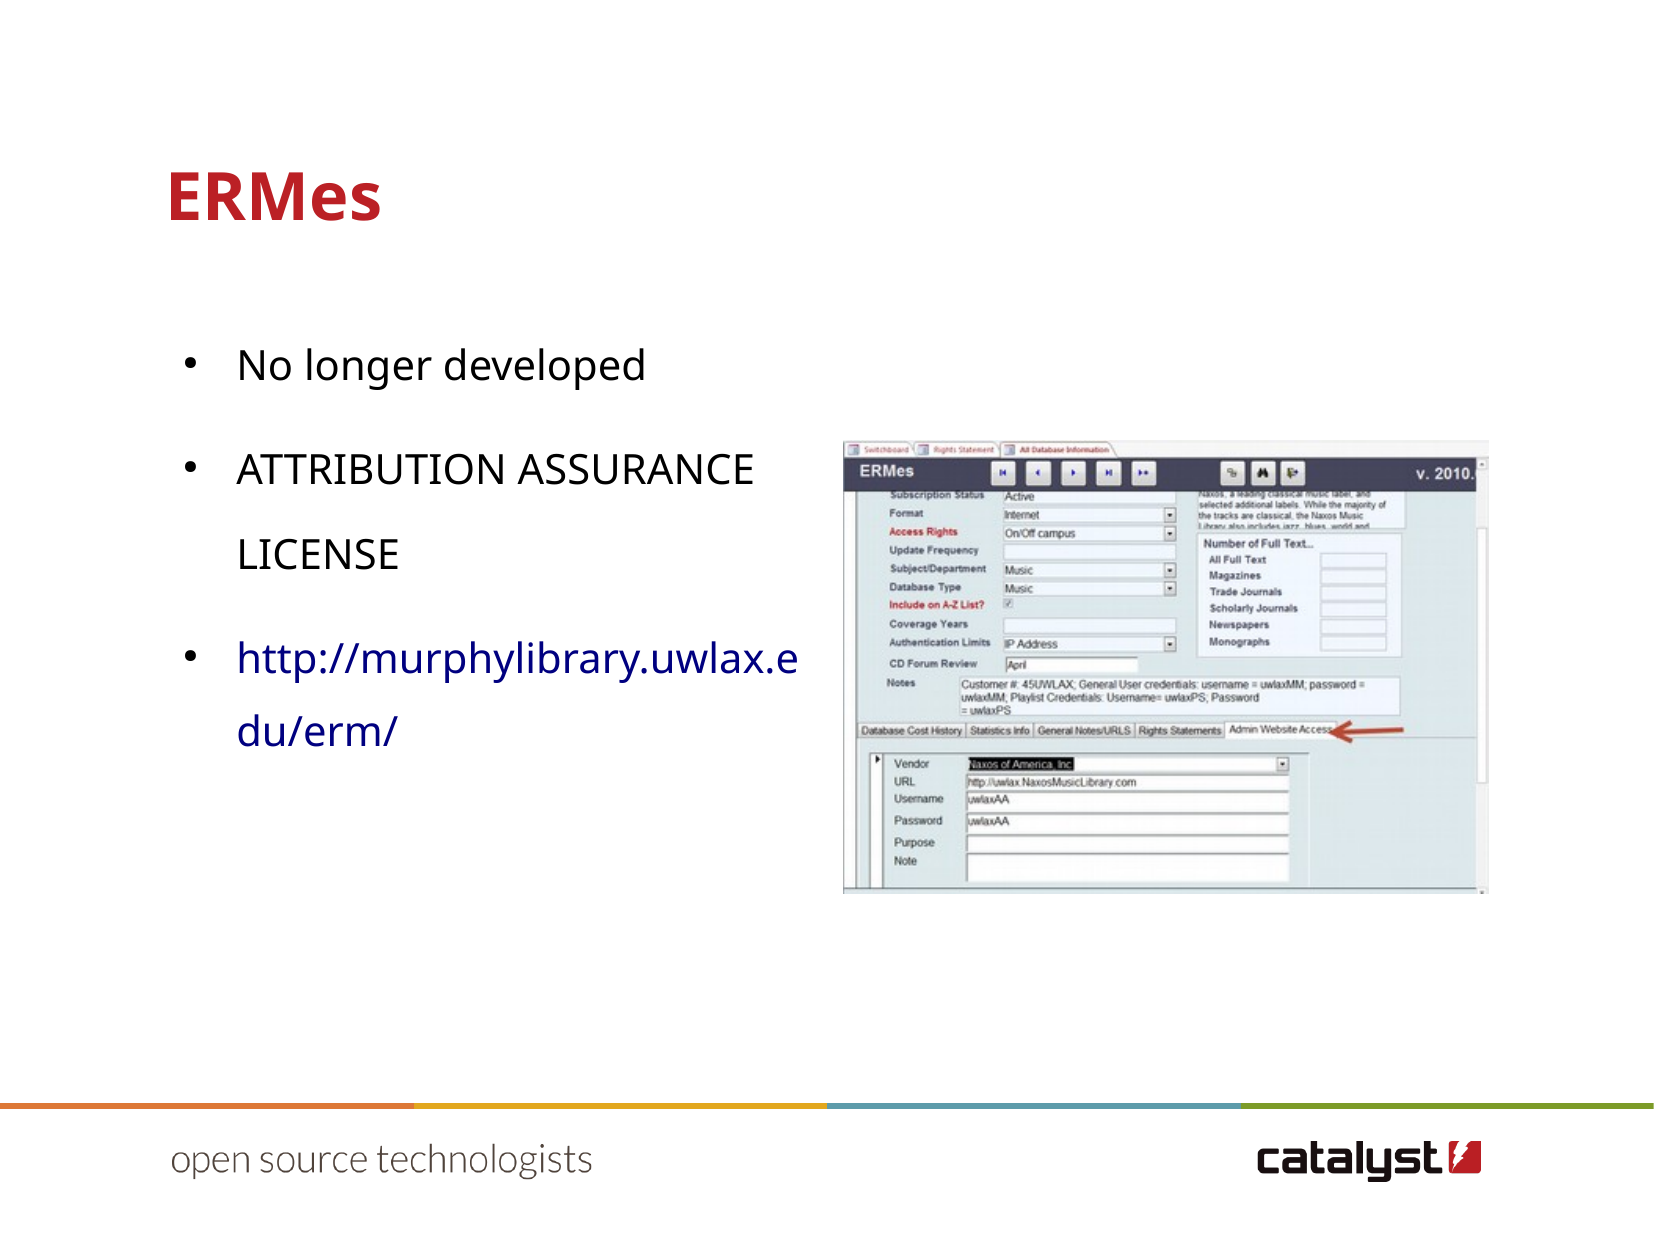

# ERMes
No longer developed
ATTRIBUTION ASSURANCE LICENSE
http://murphylibrary.uwlax.edu/erm/